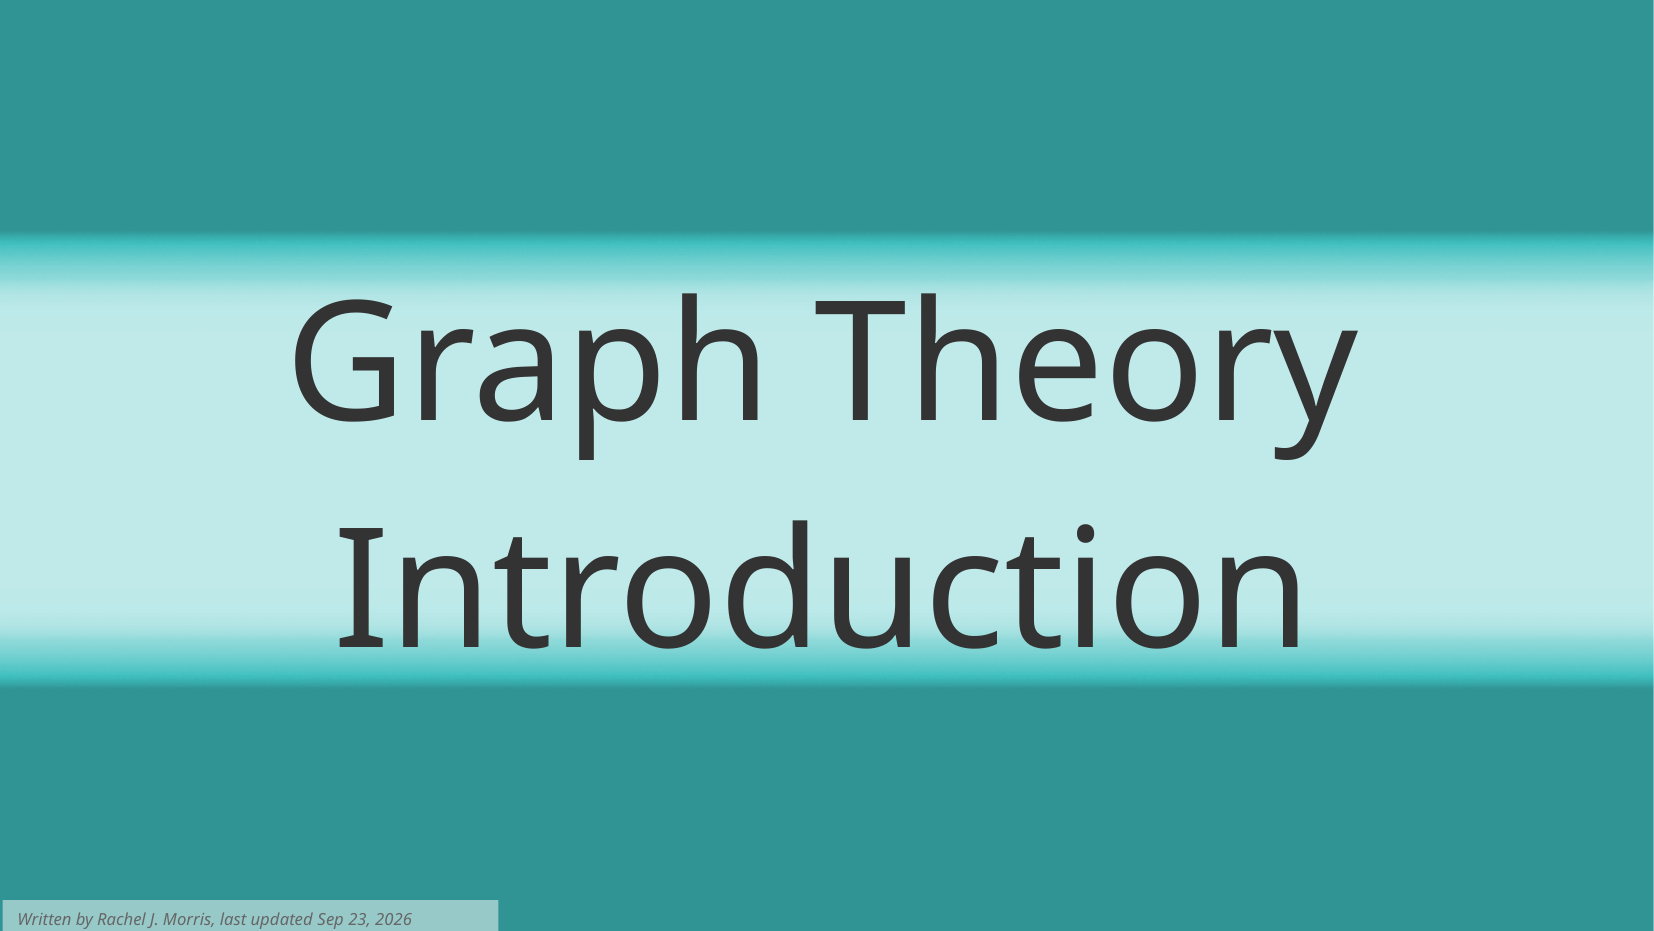

# Graph Theory Introduction
Written by Rachel J. Morris, last updated